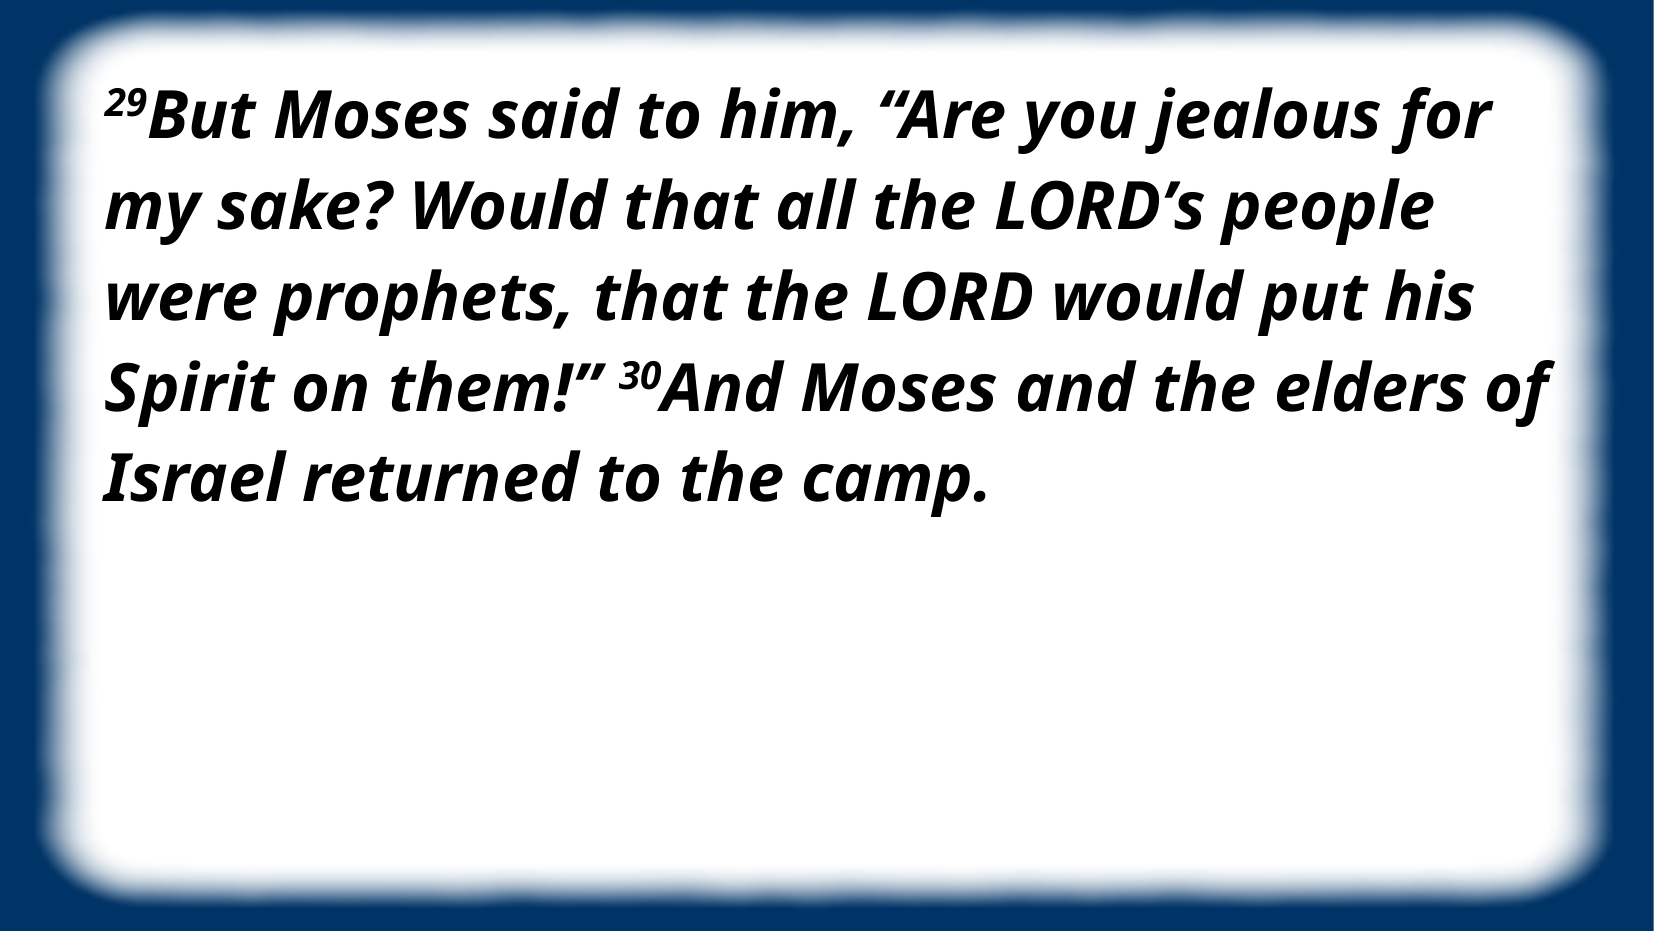

29But Moses said to him, “Are you jealous for my sake? Would that all the LORD’s people were prophets, that the LORD would put his Spirit on them!” 30And Moses and the elders of Israel returned to the camp.